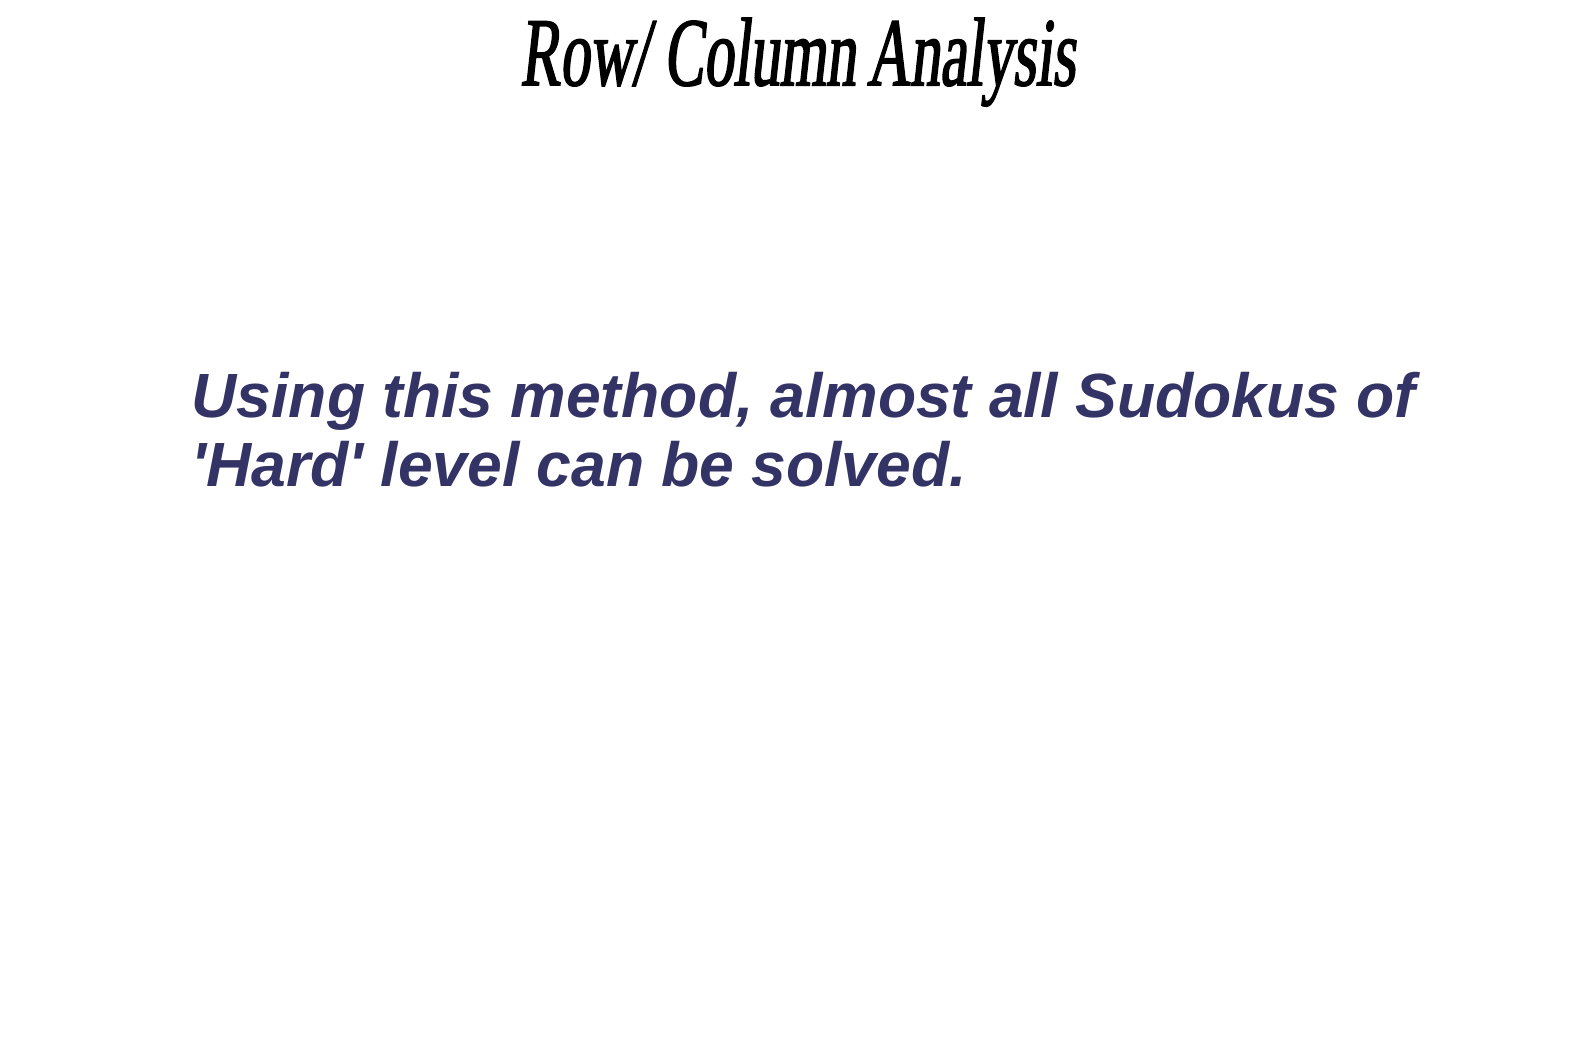

Row/ Column Analysis
Using this method, almost all Sudokus of 'Hard' level can be solved.